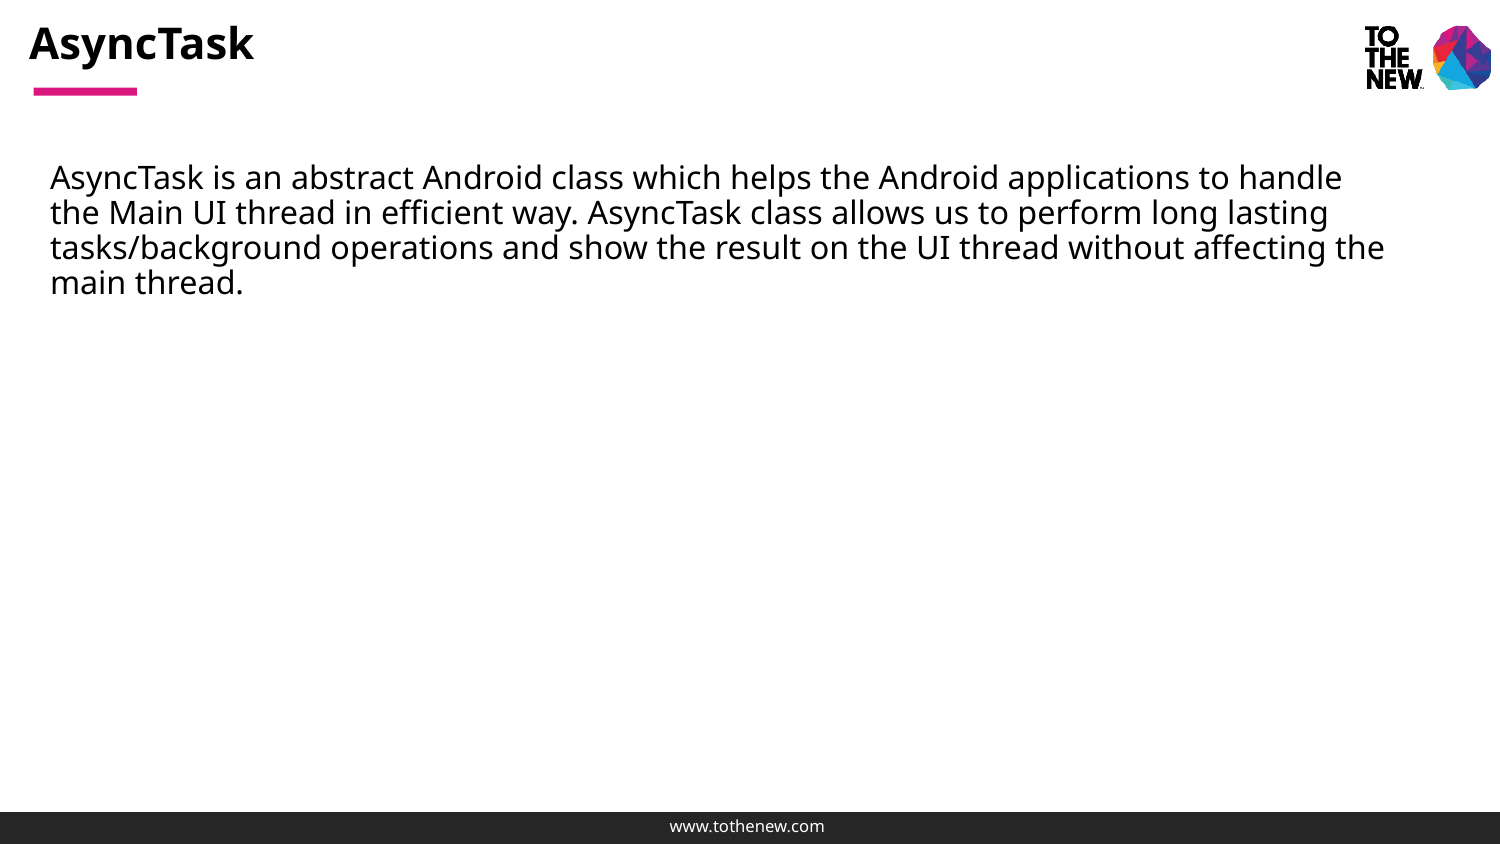

# AsyncTask
AsyncTask is an abstract Android class which helps the Android applications to handle the Main UI thread in efficient way. AsyncTask class allows us to perform long lasting tasks/background operations and show the result on the UI thread without affecting the main thread.